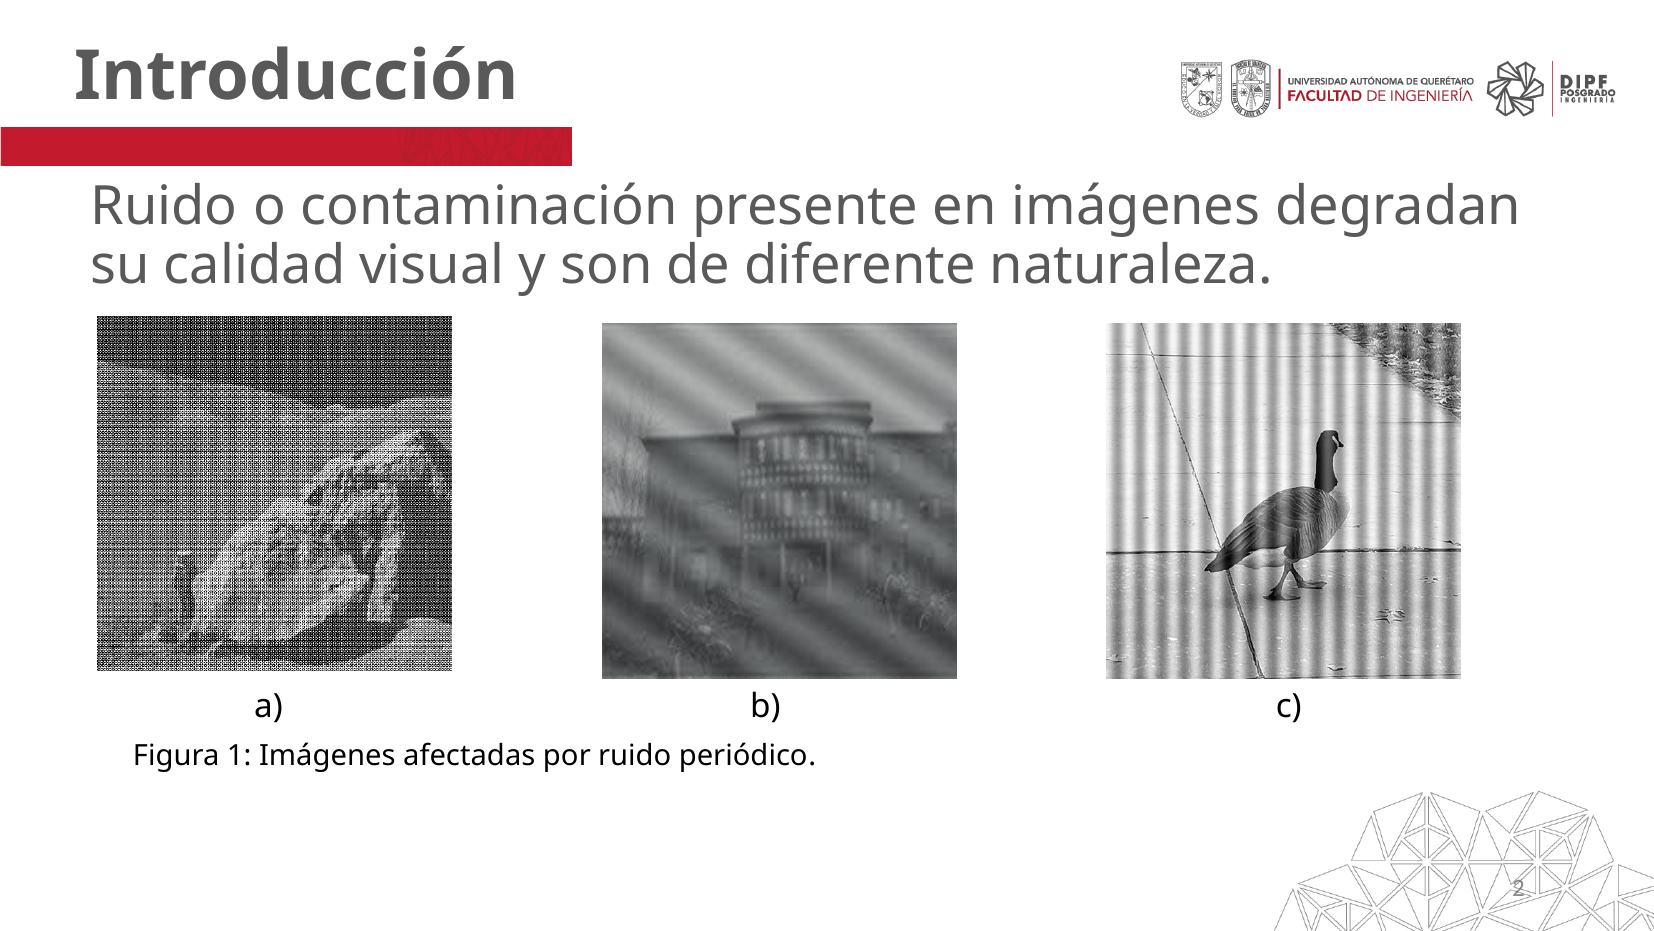

Introducción
# Ruido o contaminación presente en imágenes degradan su calidad visual y son de diferente naturaleza.
a)
b)
c)
Figura 1: Imágenes afectadas por ruido periódico.
2